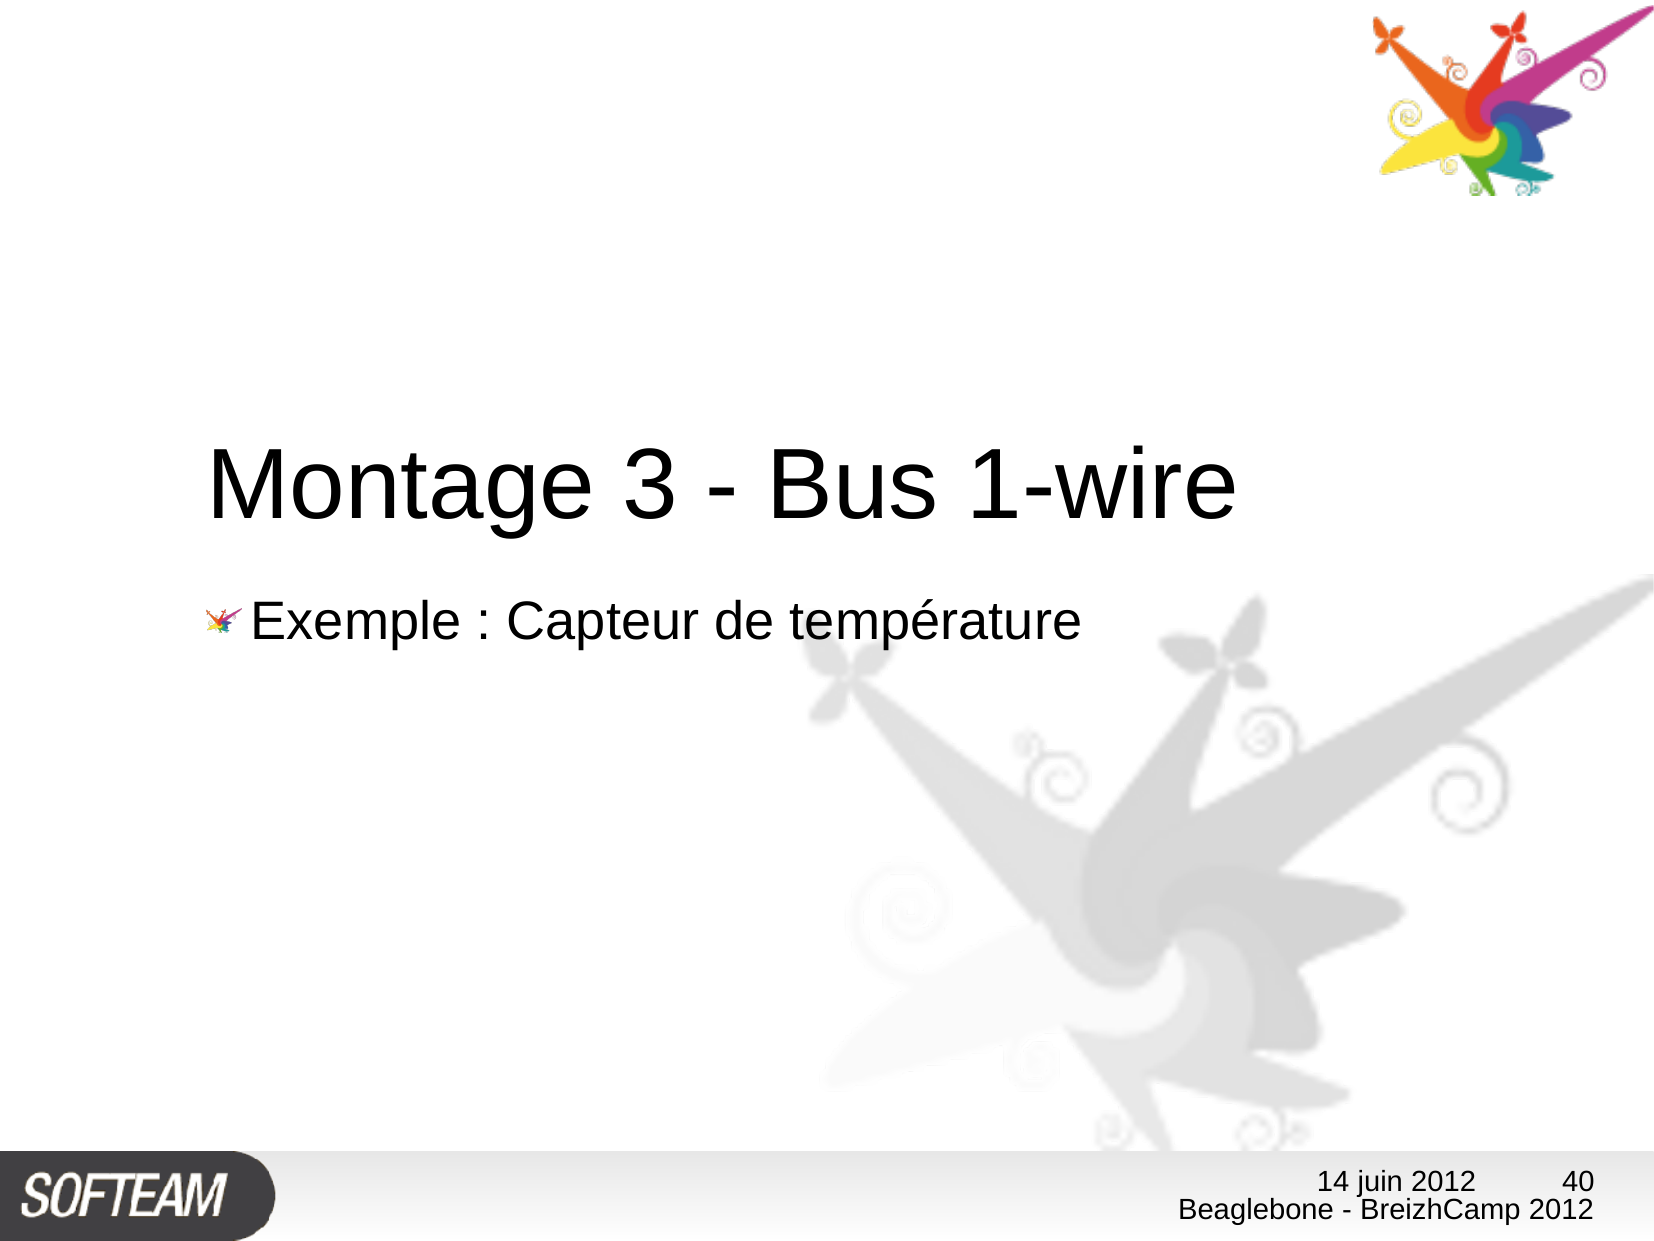

# Montage 3 - Bus 1-wire
Exemple : Capteur de température
14 juin 2012
40
Beaglebone - BreizhCamp 2012